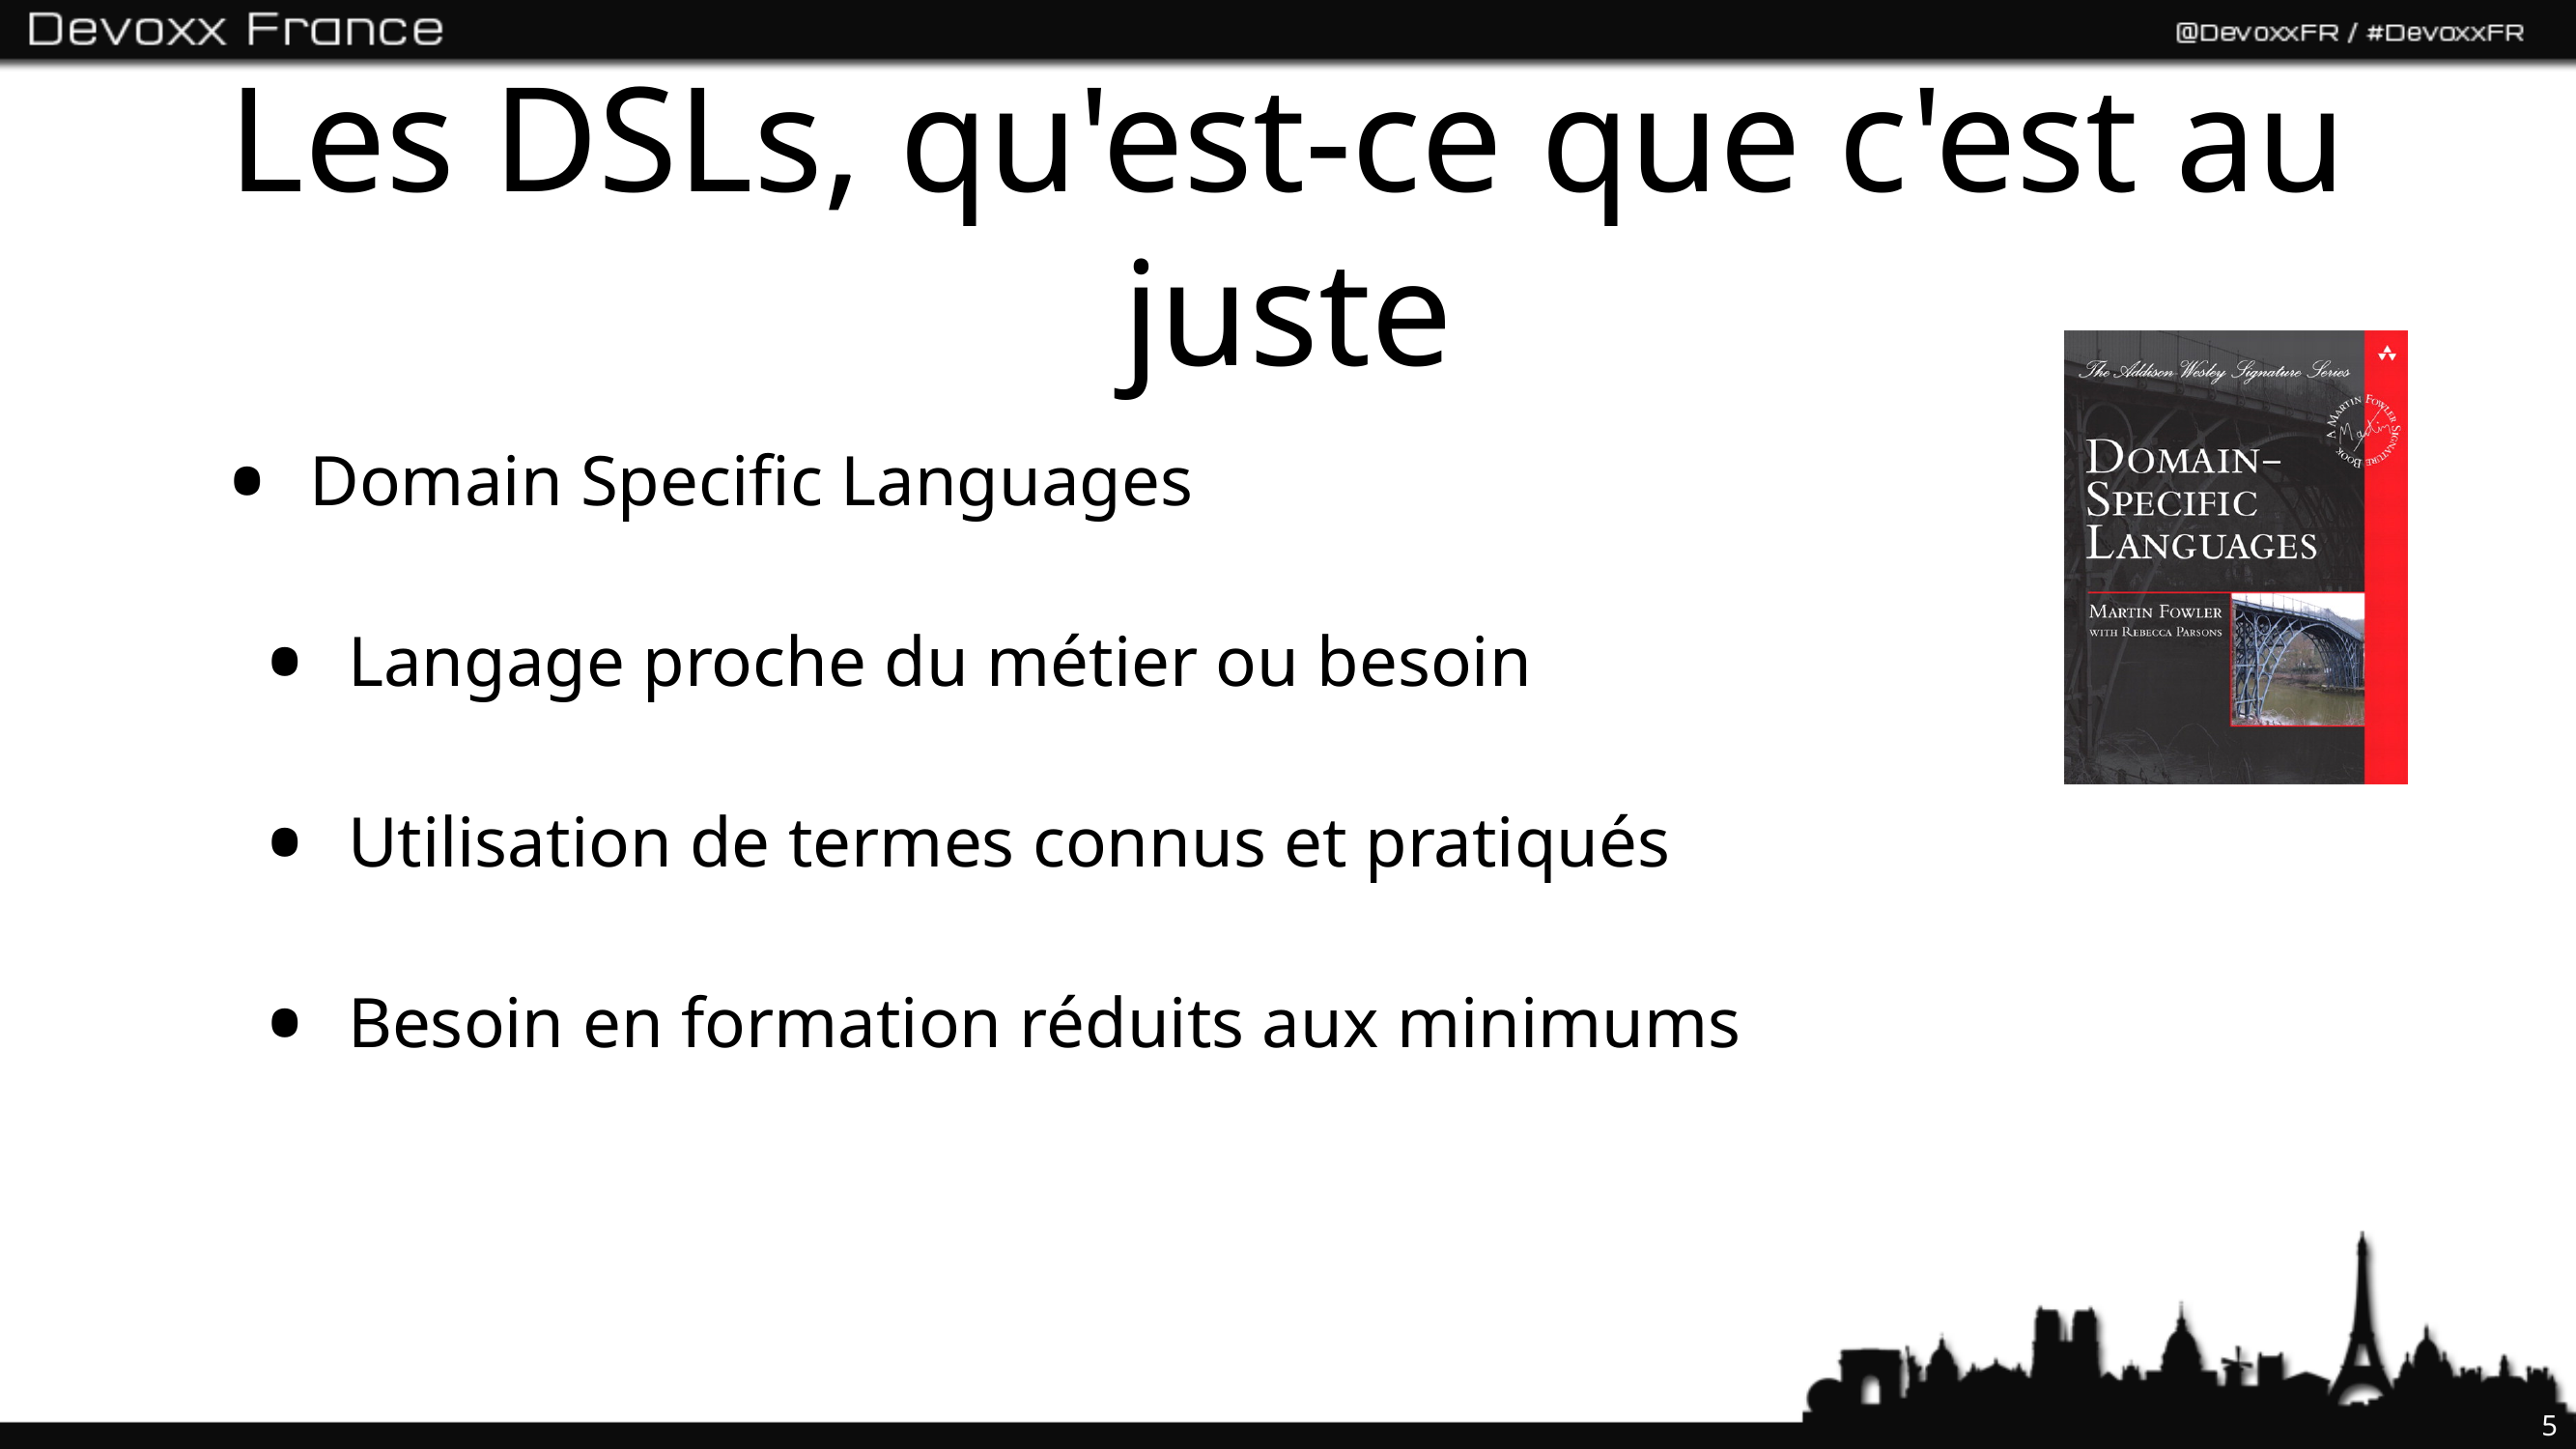

# Les DSLs, qu'est-ce que c'est au juste
Domain Specific Languages
Langage proche du métier ou besoin
Utilisation de termes connus et pratiqués
Besoin en formation réduits aux minimums
5